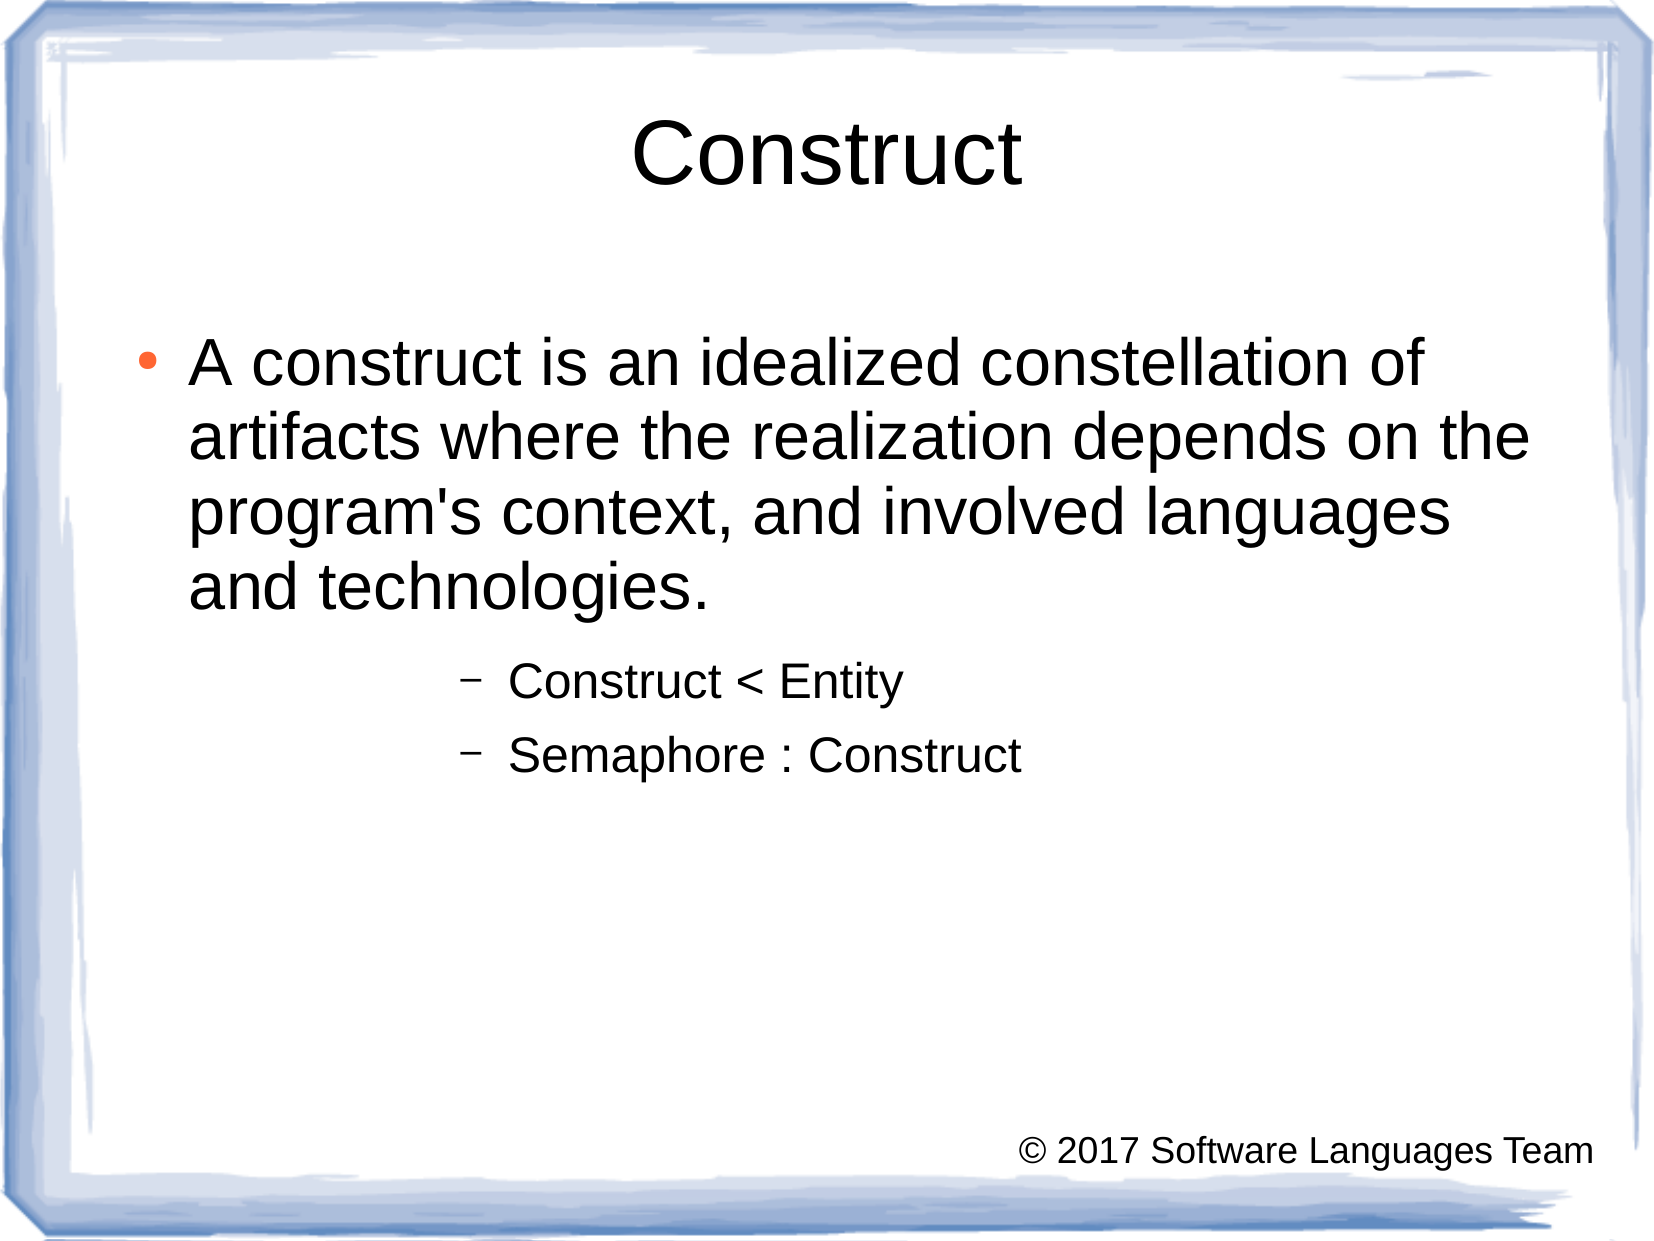

# Construct
A construct is an idealized constellation of artifacts where the realization depends on the program's context, and involved languages and technologies.
Construct < Entity
Semaphore : Construct
© 2017 Software Languages Team